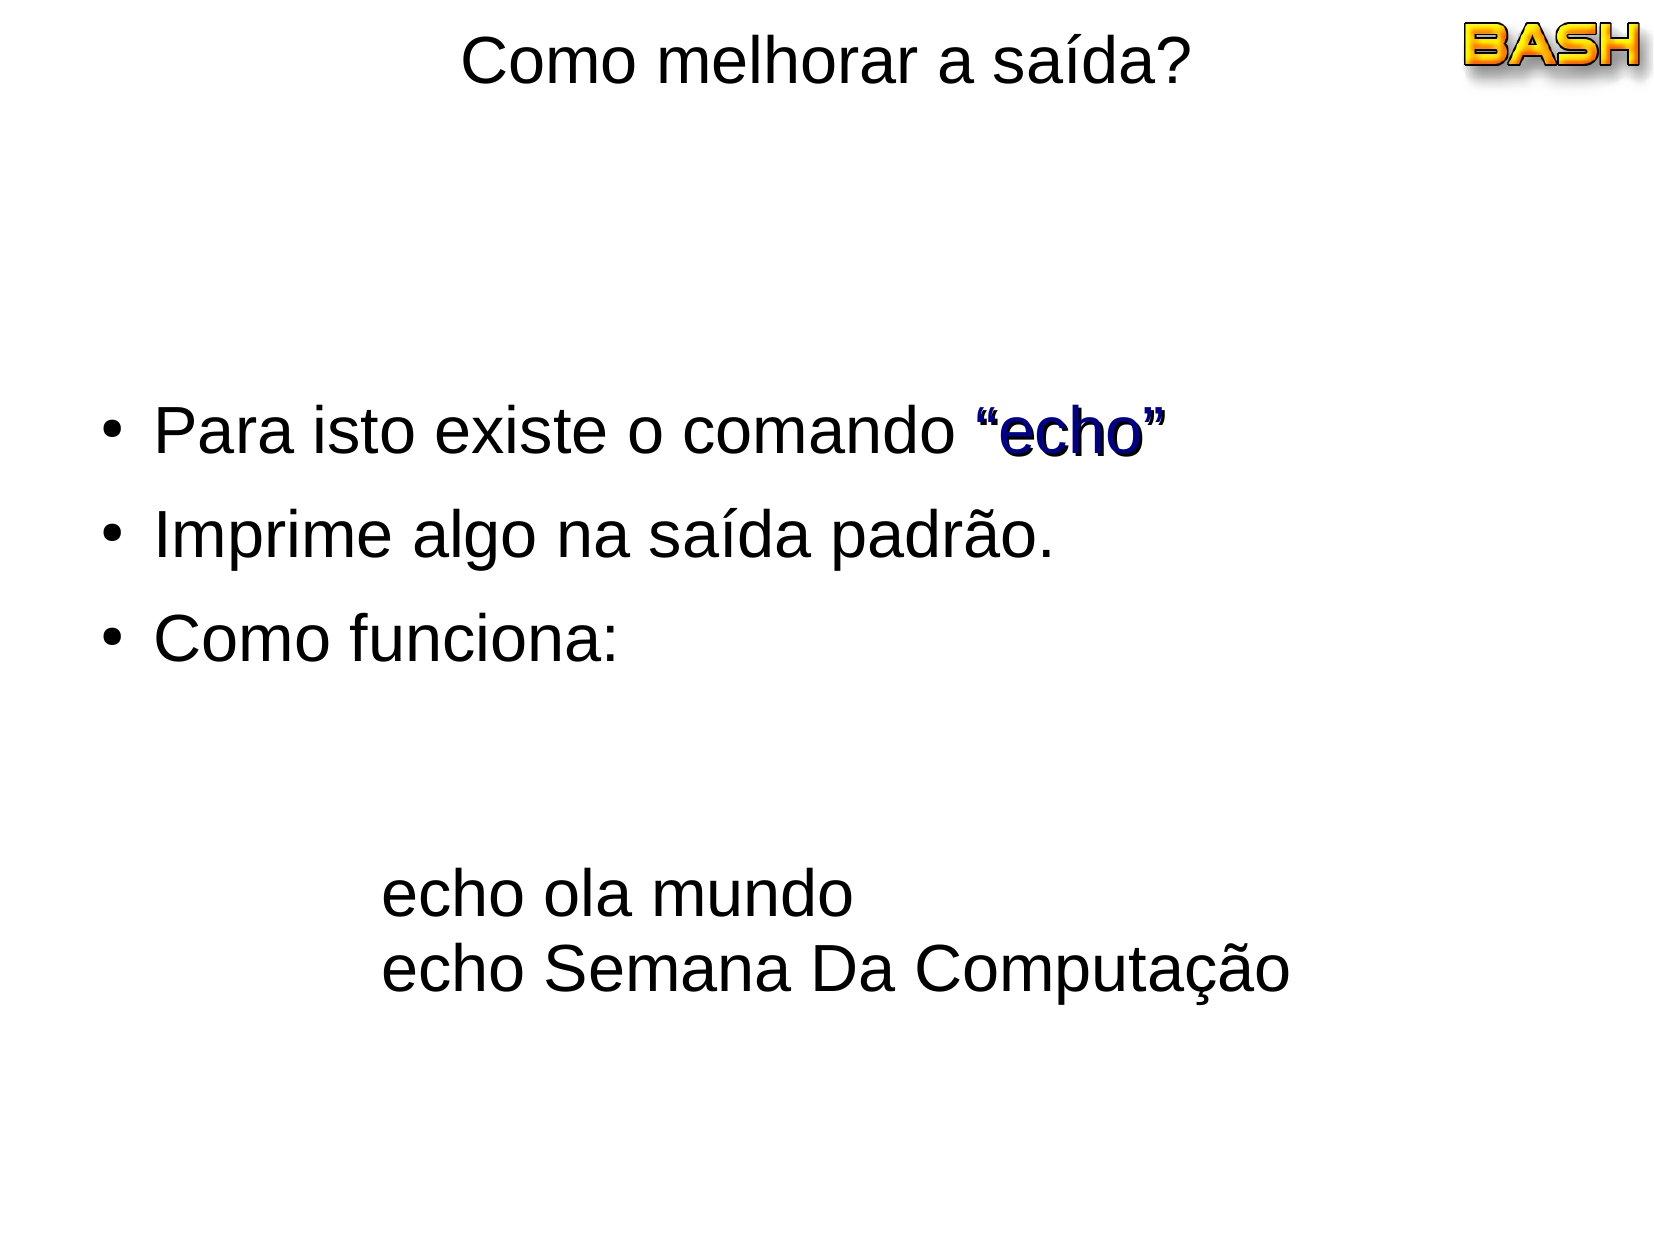

# Como melhorar a saída?
Para isto existe o comando “echo”
Imprime algo na saída padrão.
Como funciona:
echo ola mundo
echo Semana Da Computação